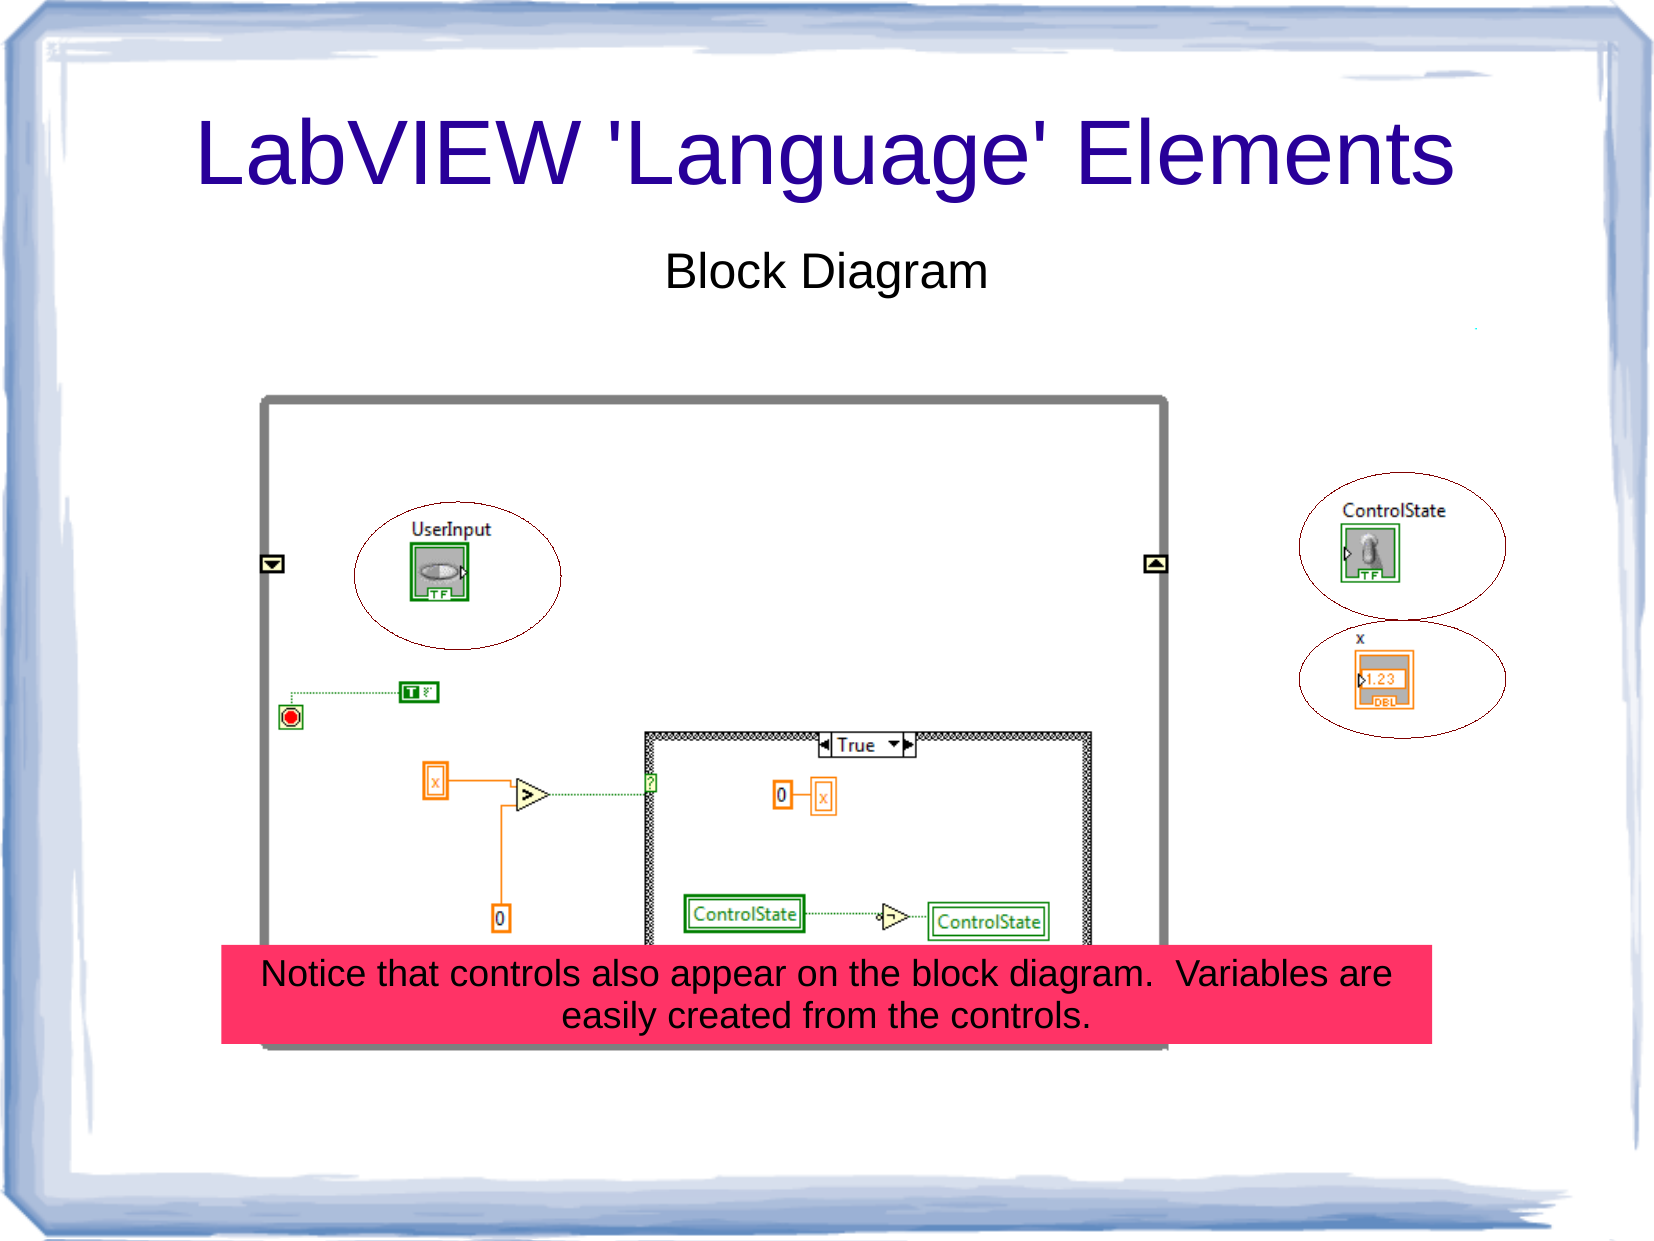

# LabVIEW 'Language' Elements
Block Diagram
Notice that controls also appear on the block diagram. Variables are easily created from the controls.